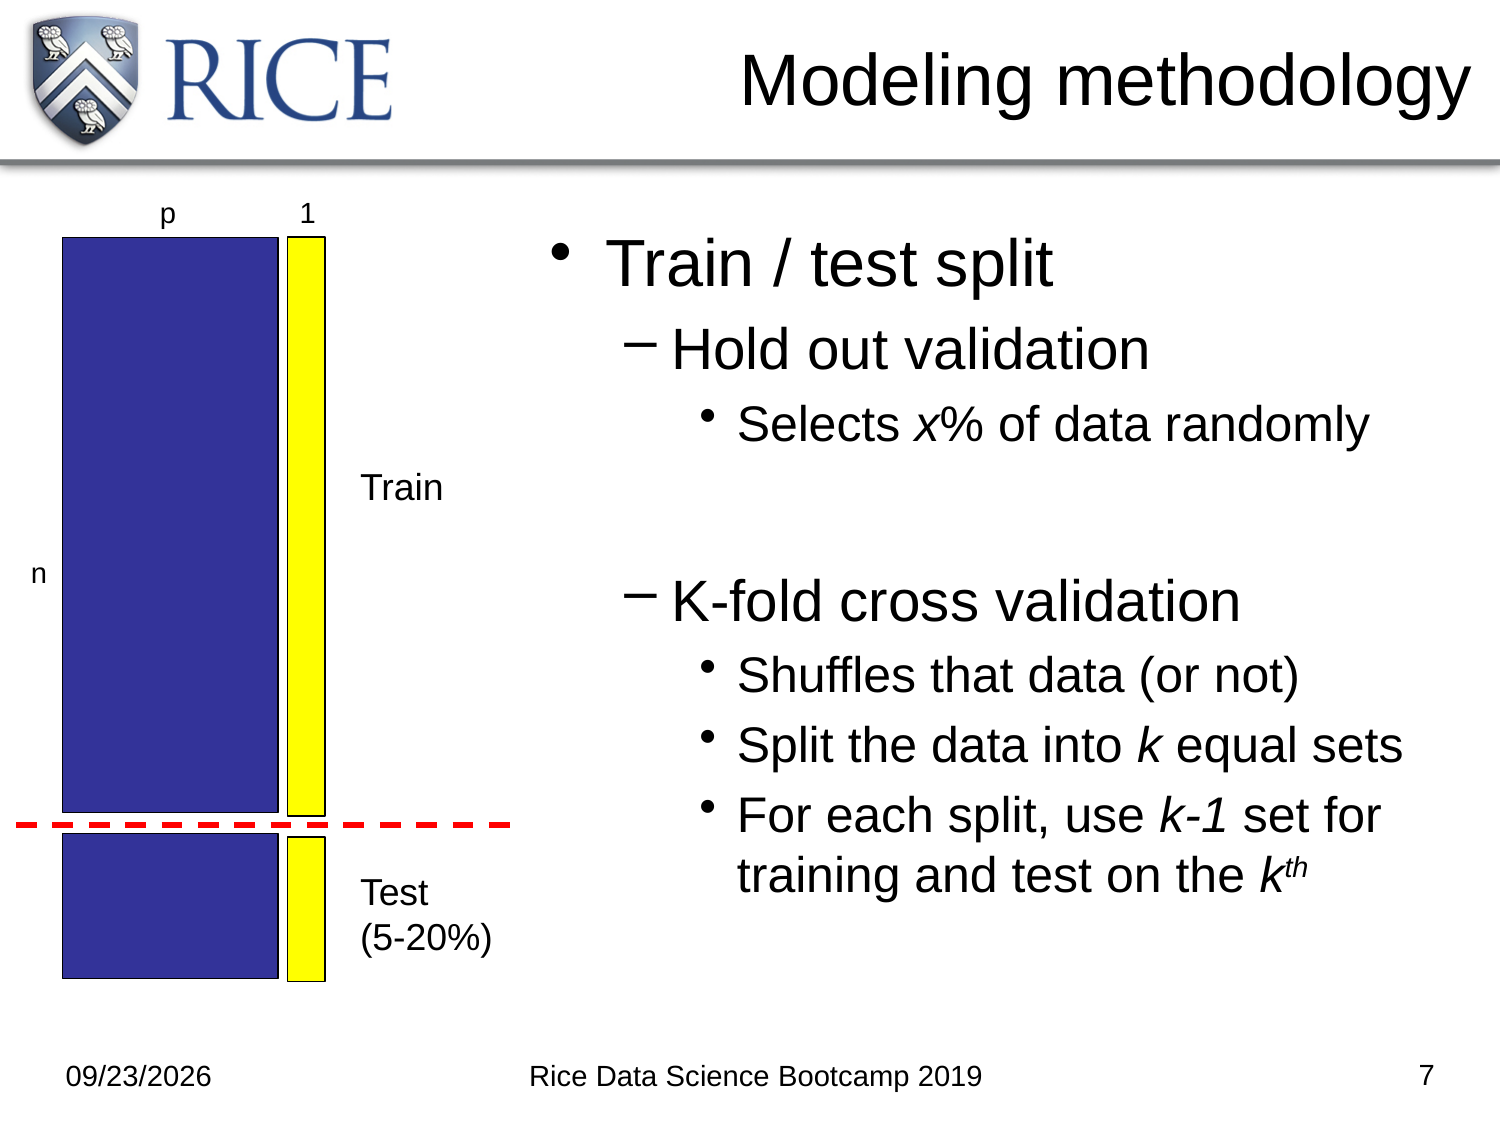

# Modeling methodology
 p 1
Train / test split
Hold out validation
Selects x% of data randomly
K-fold cross validation
Shuffles that data (or not)
Split the data into k equal sets
For each split, use k-1 set for training and test on the kth
Train
Test
(5-20%)
n
Rice Data Science Bootcamp 2019